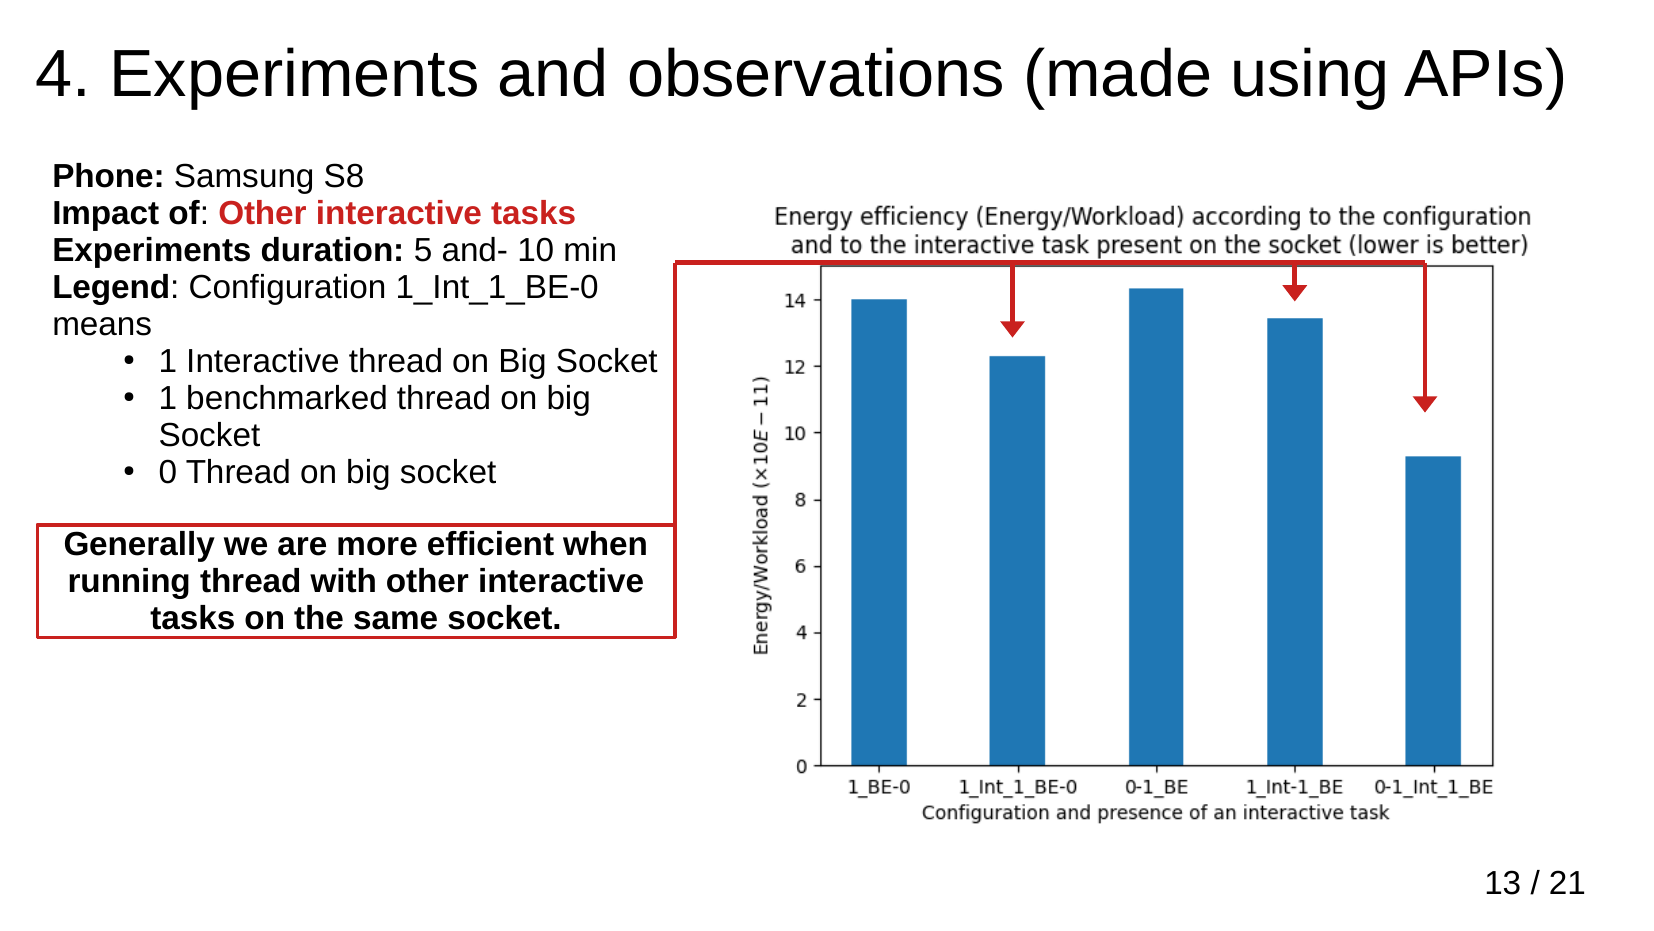

# 4. Experiments and observations (made using APIs)
Phone: Samsung S8
Impact of: Other interactive tasks
Experiments duration: 5 and- 10 min
Legend: Configuration 1_Int_1_BE-0 means
1 Interactive thread on Big Socket
1 benchmarked thread on big Socket
0 Thread on big socket
Generally we are more efficient when running thread with other interactive tasks on the same socket.
Generally we are more efficient when running thread with other interactive tasks on the same socket.
13 / 21